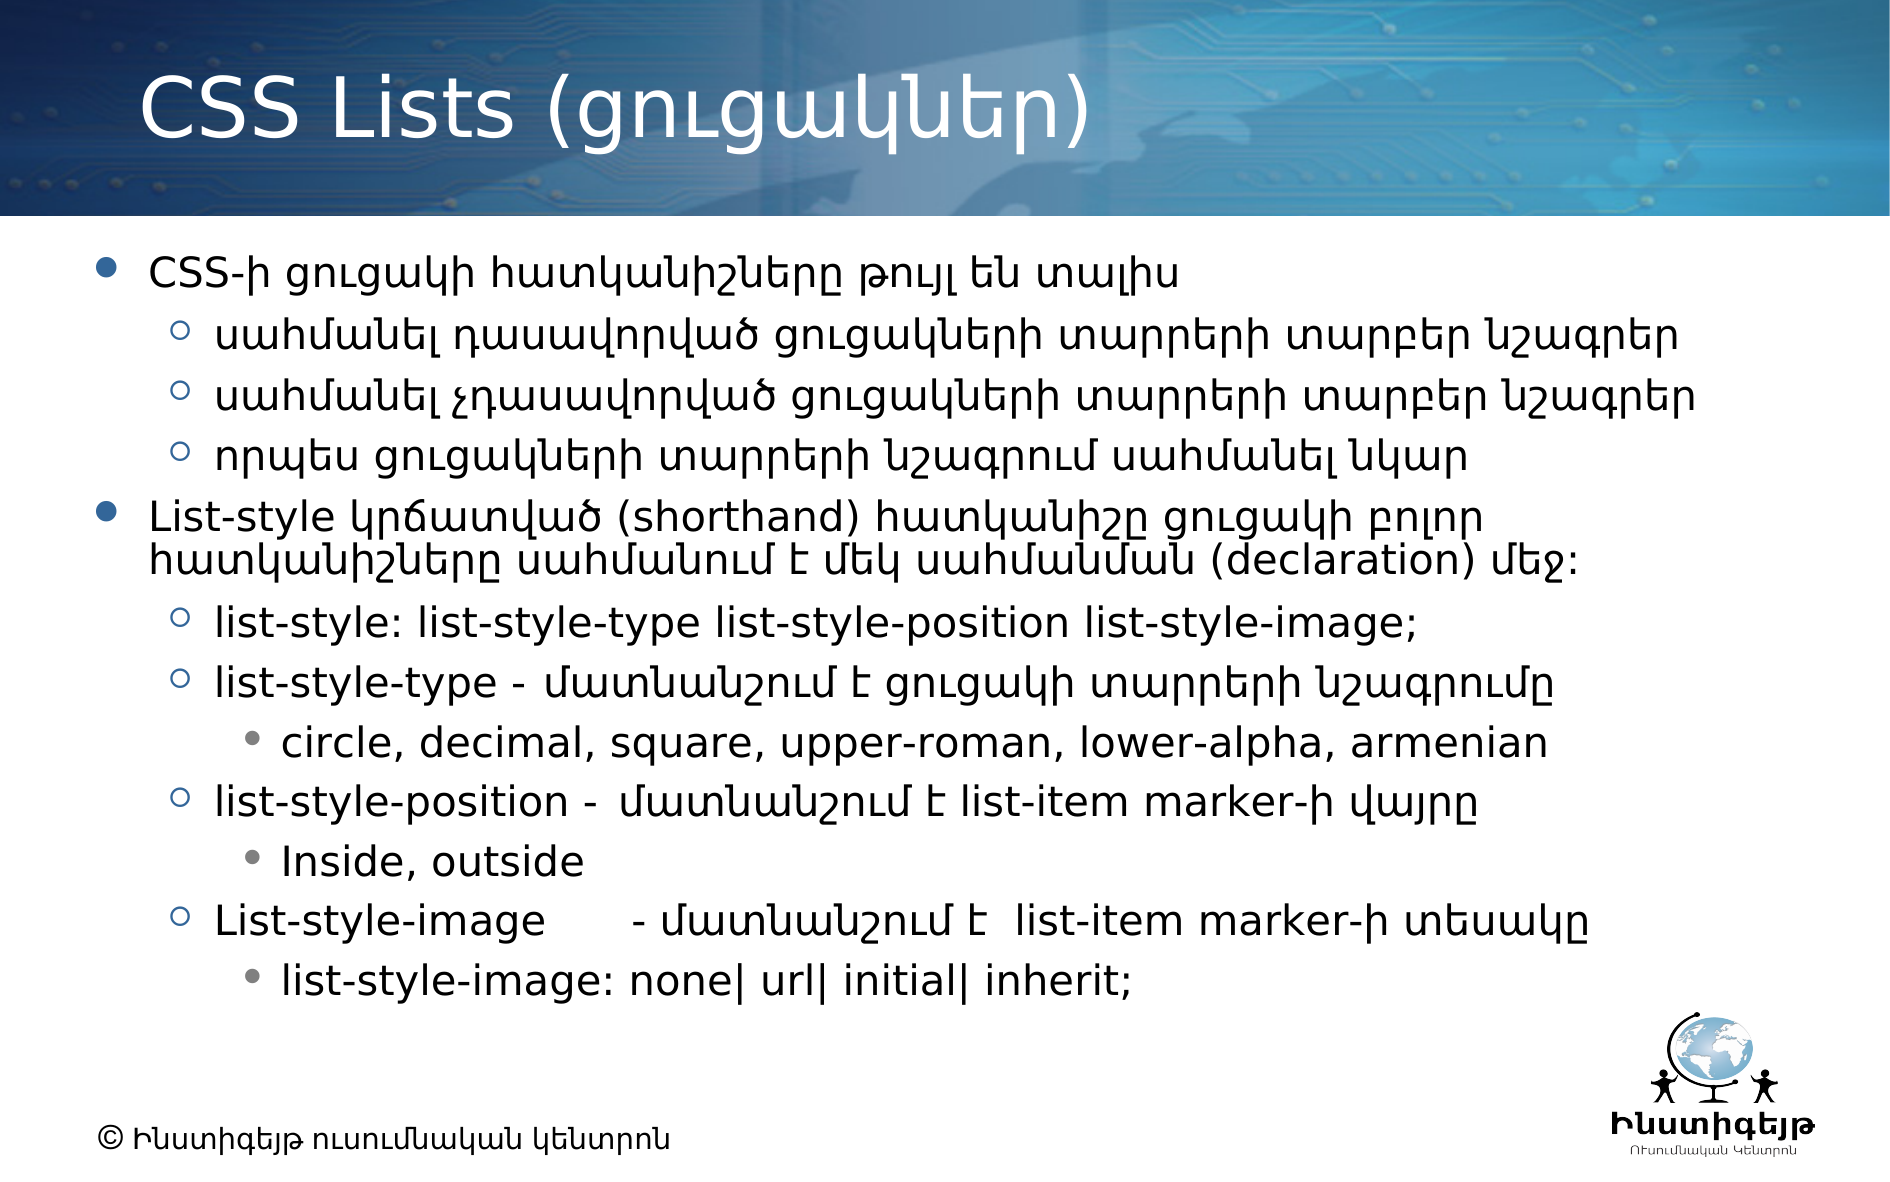

CSS Lists (ցուցակներ)
# CSS-ի ցուցակի հատկանիշները թույլ են տալիս
սահմանել դասավորված ցուցակների տարրերի տարբեր նշագրեր
սահմանել չդասավորված ցուցակների տարրերի տարբեր նշագրեր
որպես ցուցակների տարրերի նշագրում սահմանել նկար
List-style կրճատված (shorthand) հատկանիշը ցուցակի բոլոր հատկանիշները սահմանում է մեկ սահմանման (declaration) մեջ:
list-style: list-style-type list-style-position list-style-image;
list-style-type -	մատնանշում է ցուցակի տարրերի նշագրումը
circle, decimal, square, upper-roman, lower-alpha, armenian
list-style-position -	մատնանշում է list-item marker-ի վայրը
Inside, outside
List-style-image	 - մատնանշում է list-item marker-ի տեսակը
list-style-image: none| url| initial| inherit;